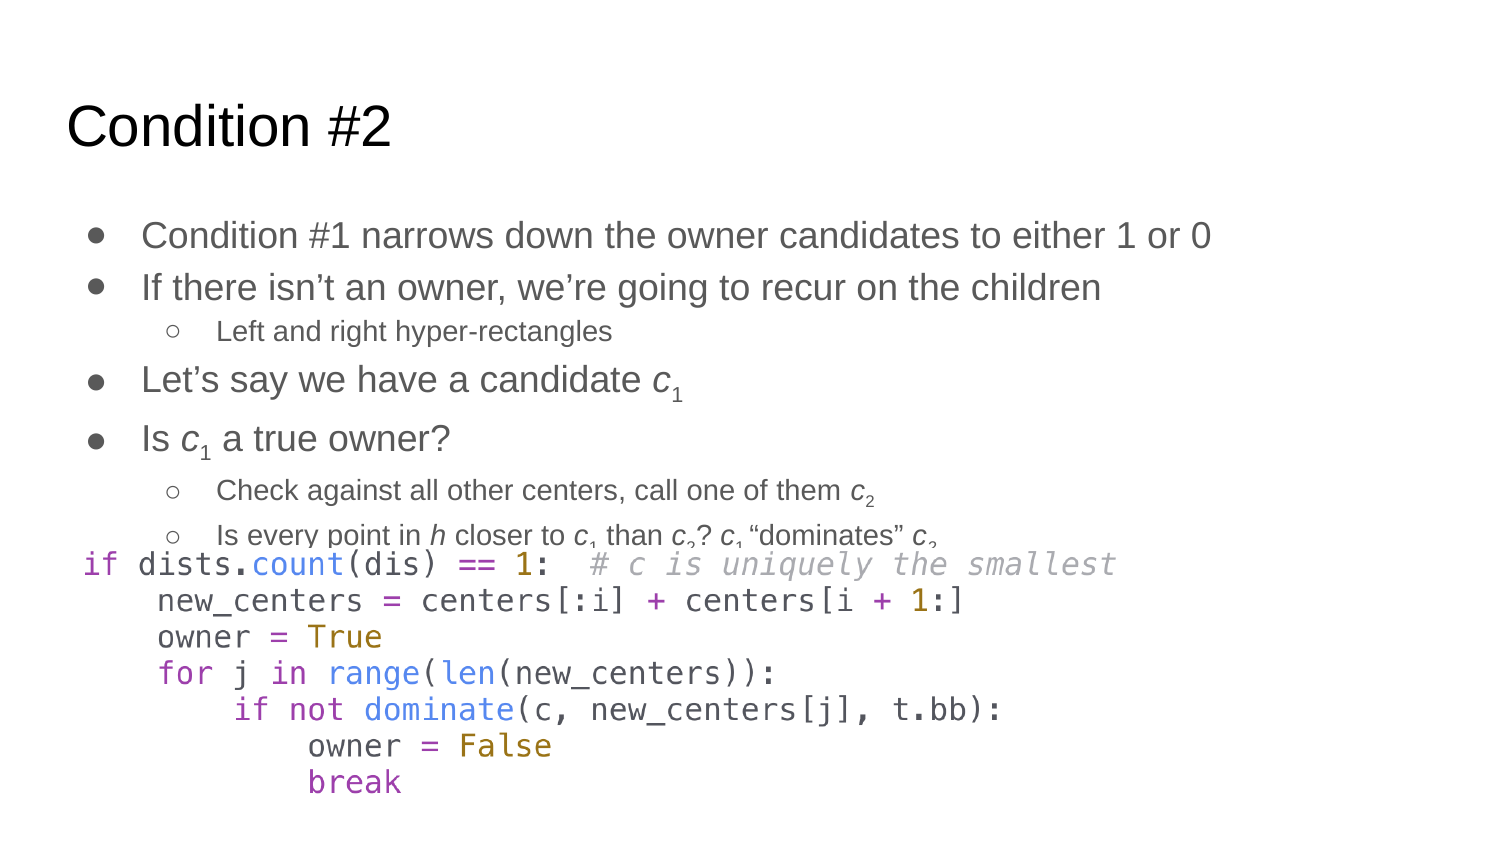

# Condition #2
Condition #1 narrows down the owner candidates to either 1 or 0
If there isn’t an owner, we’re going to recur on the children
Left and right hyper-rectangles
Let’s say we have a candidate c1
Is c1 a true owner?
Check against all other centers, call one of them c2
Is every point in h closer to c1 than c2? c1 “dominates” c2